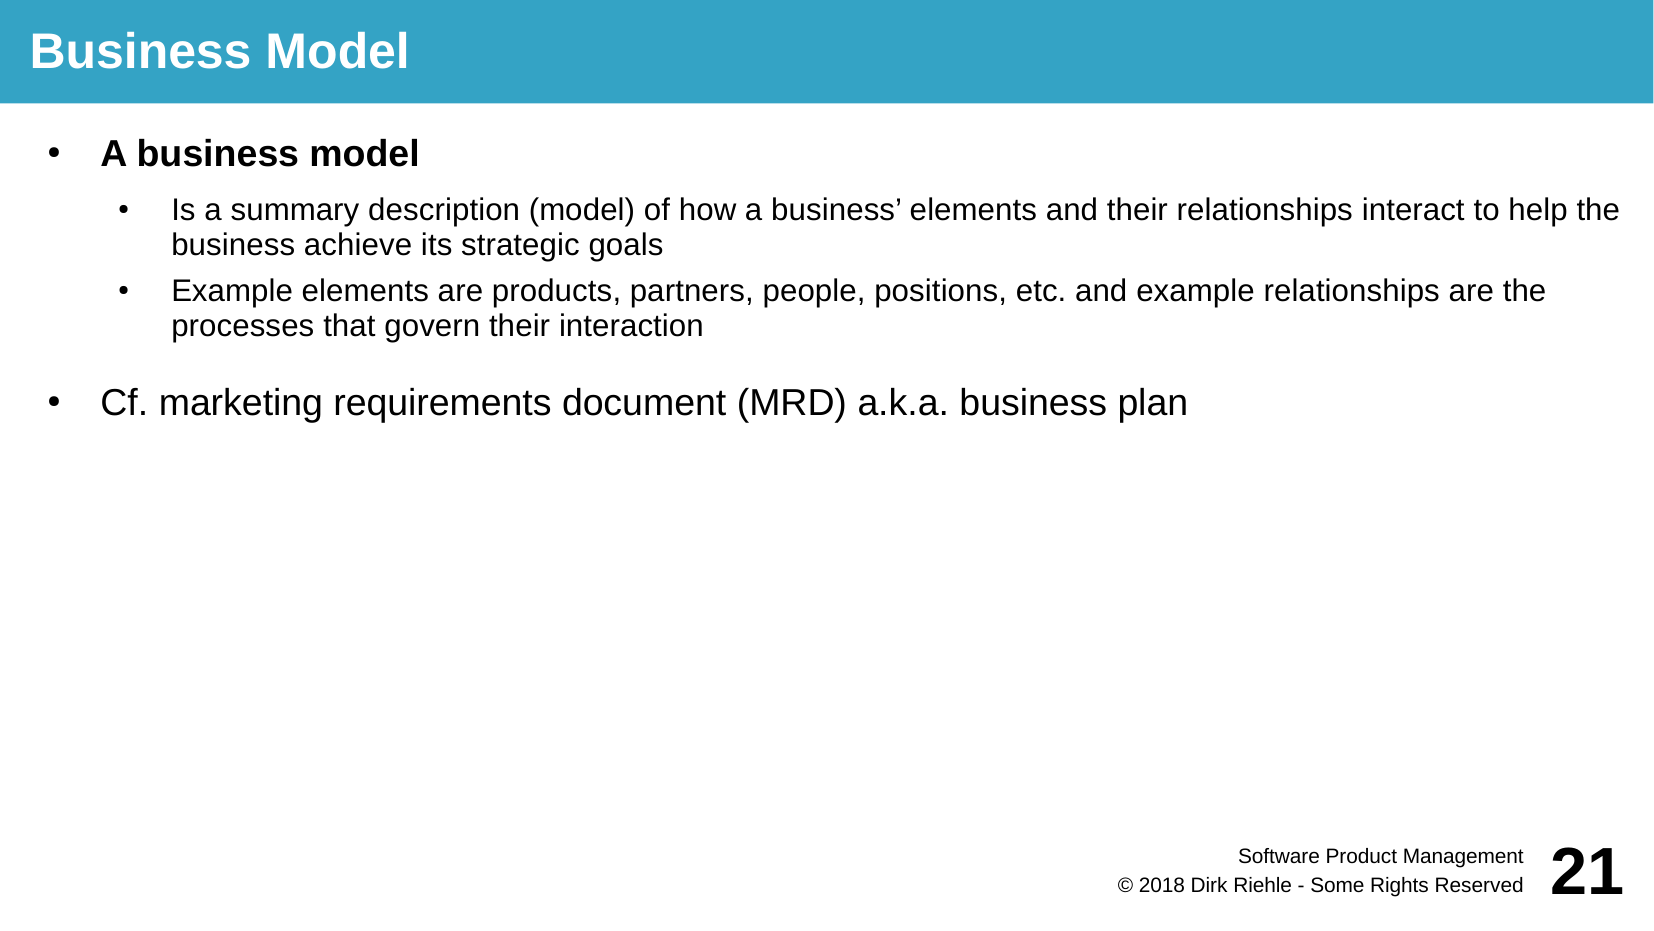

# Business Model
A business model
Is a summary description (model) of how a business’ elements and their relationships interact to help the business achieve its strategic goals
Example elements are products, partners, people, positions, etc. and example relationships are the processes that govern their interaction
Cf. marketing requirements document (MRD) a.k.a. business plan
Software Product Management
21
© 2018 Dirk Riehle - Some Rights Reserved